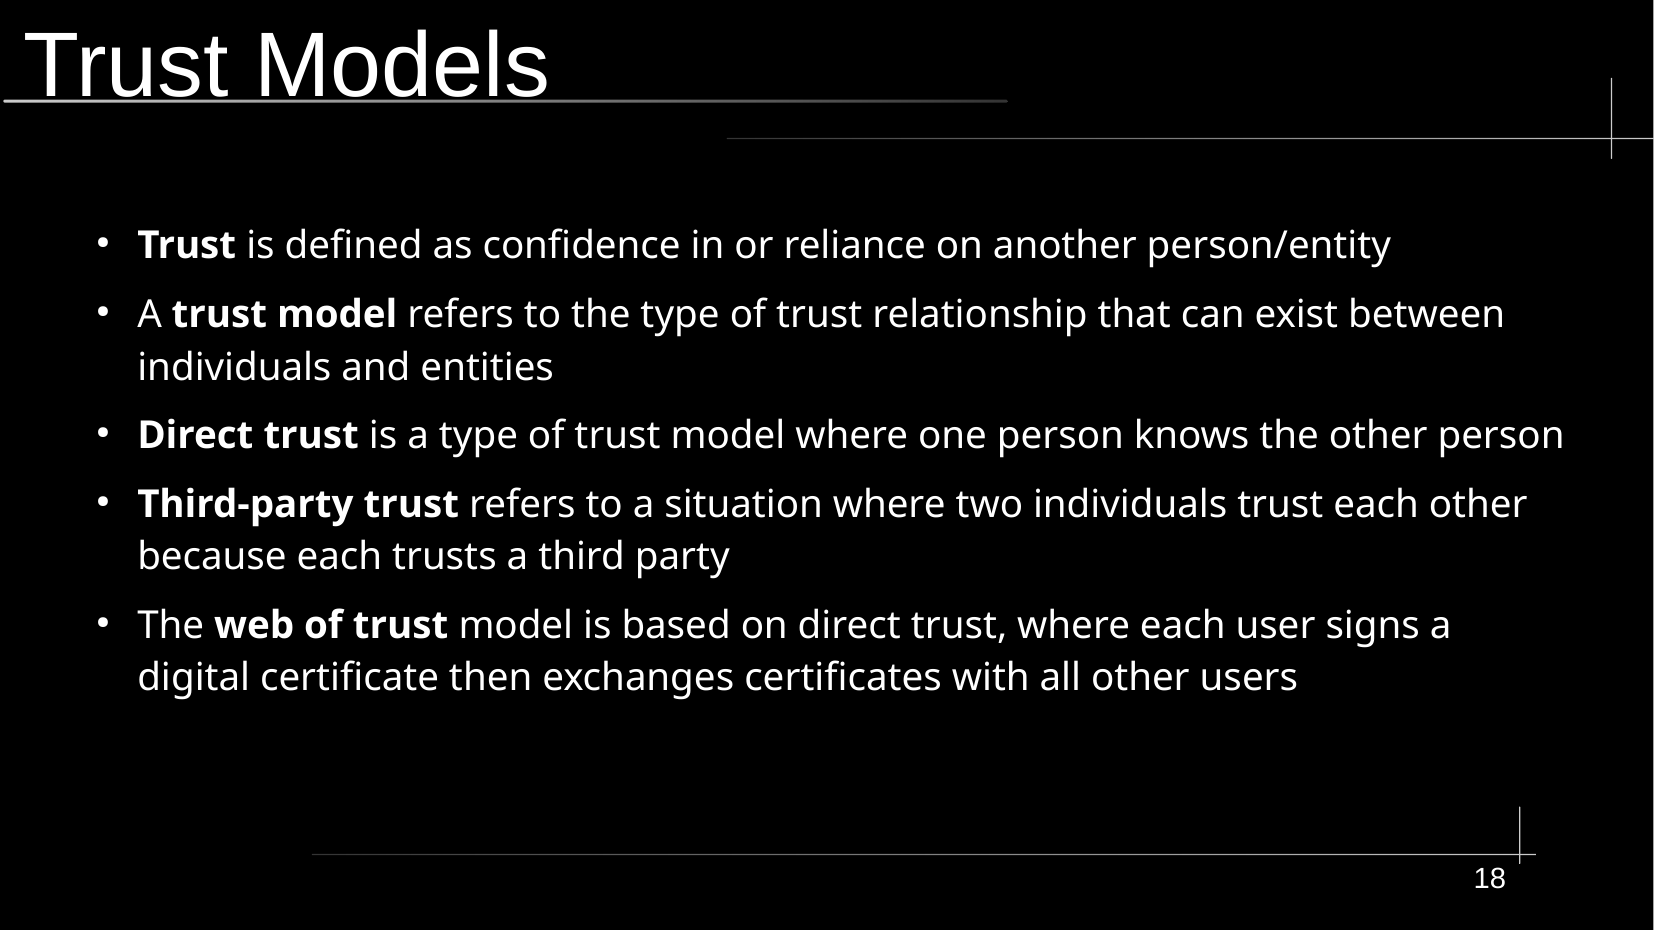

# Trust Models
Trust is defined as confidence in or reliance on another person/entity
A trust model refers to the type of trust relationship that can exist between individuals and entities
Direct trust is a type of trust model where one person knows the other person
Third-party trust refers to a situation where two individuals trust each other because each trusts a third party
The web of trust model is based on direct trust, where each user signs a digital certificate then exchanges certificates with all other users
18